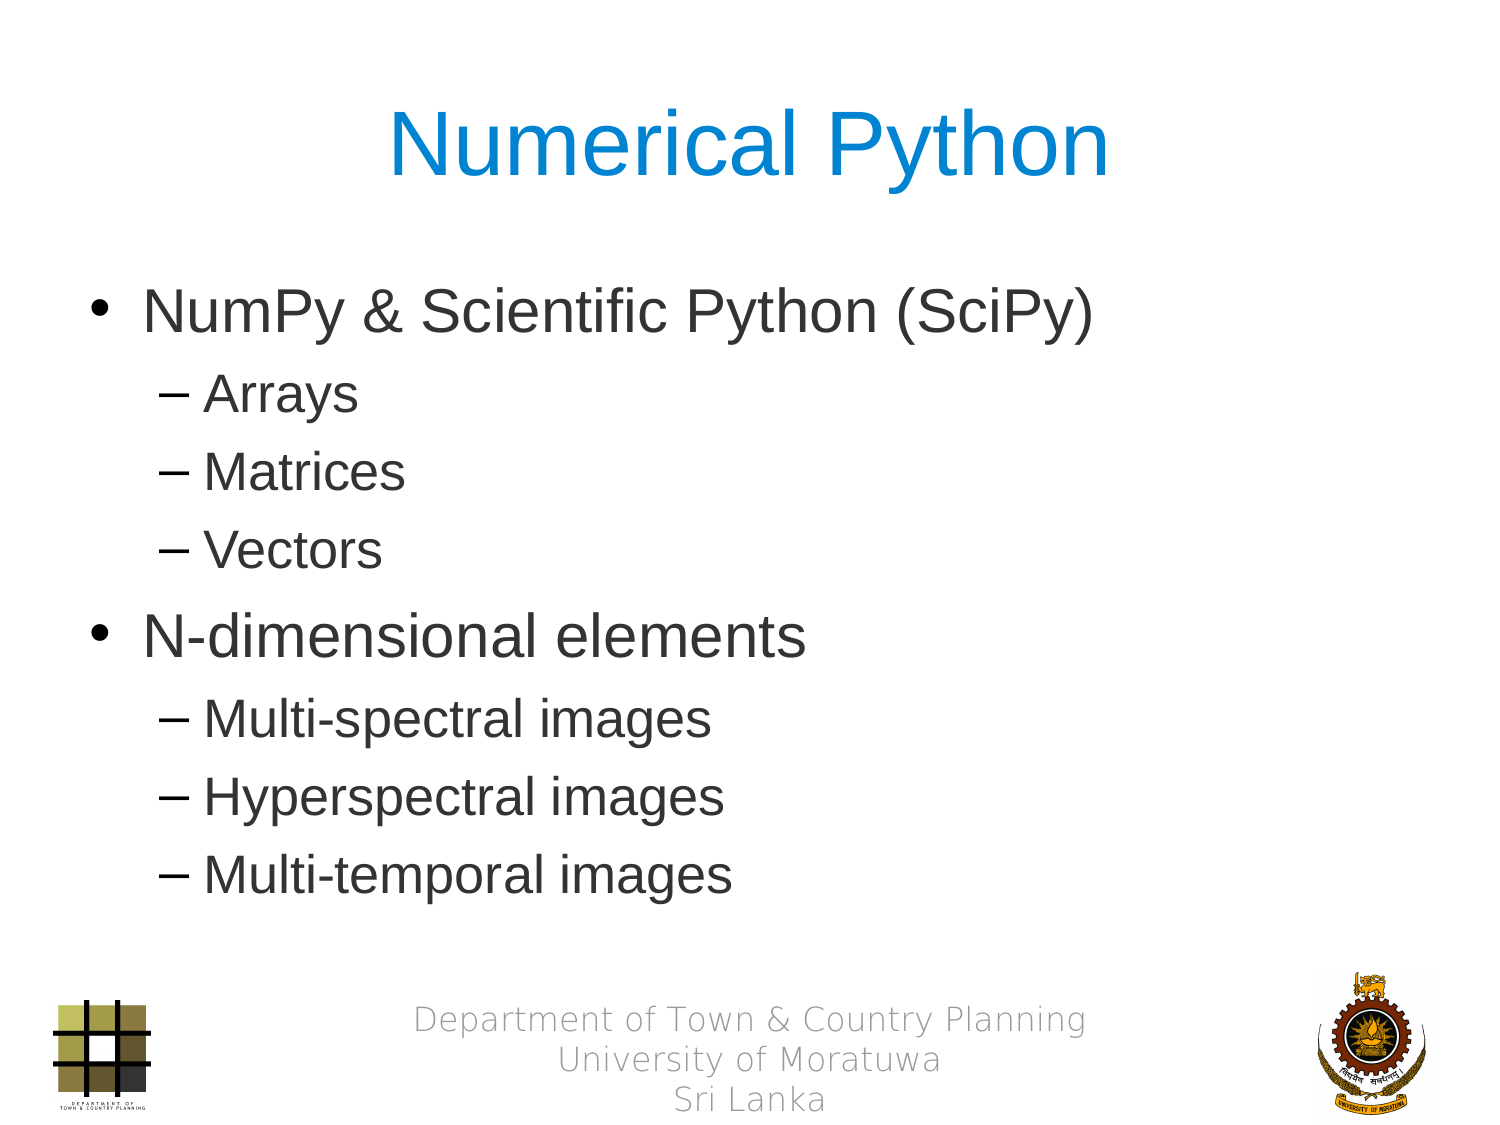

# Numerical Python
NumPy & Scientific Python (SciPy)
Arrays
Matrices
Vectors
N-dimensional elements
Multi-spectral images
Hyperspectral images
Multi-temporal images